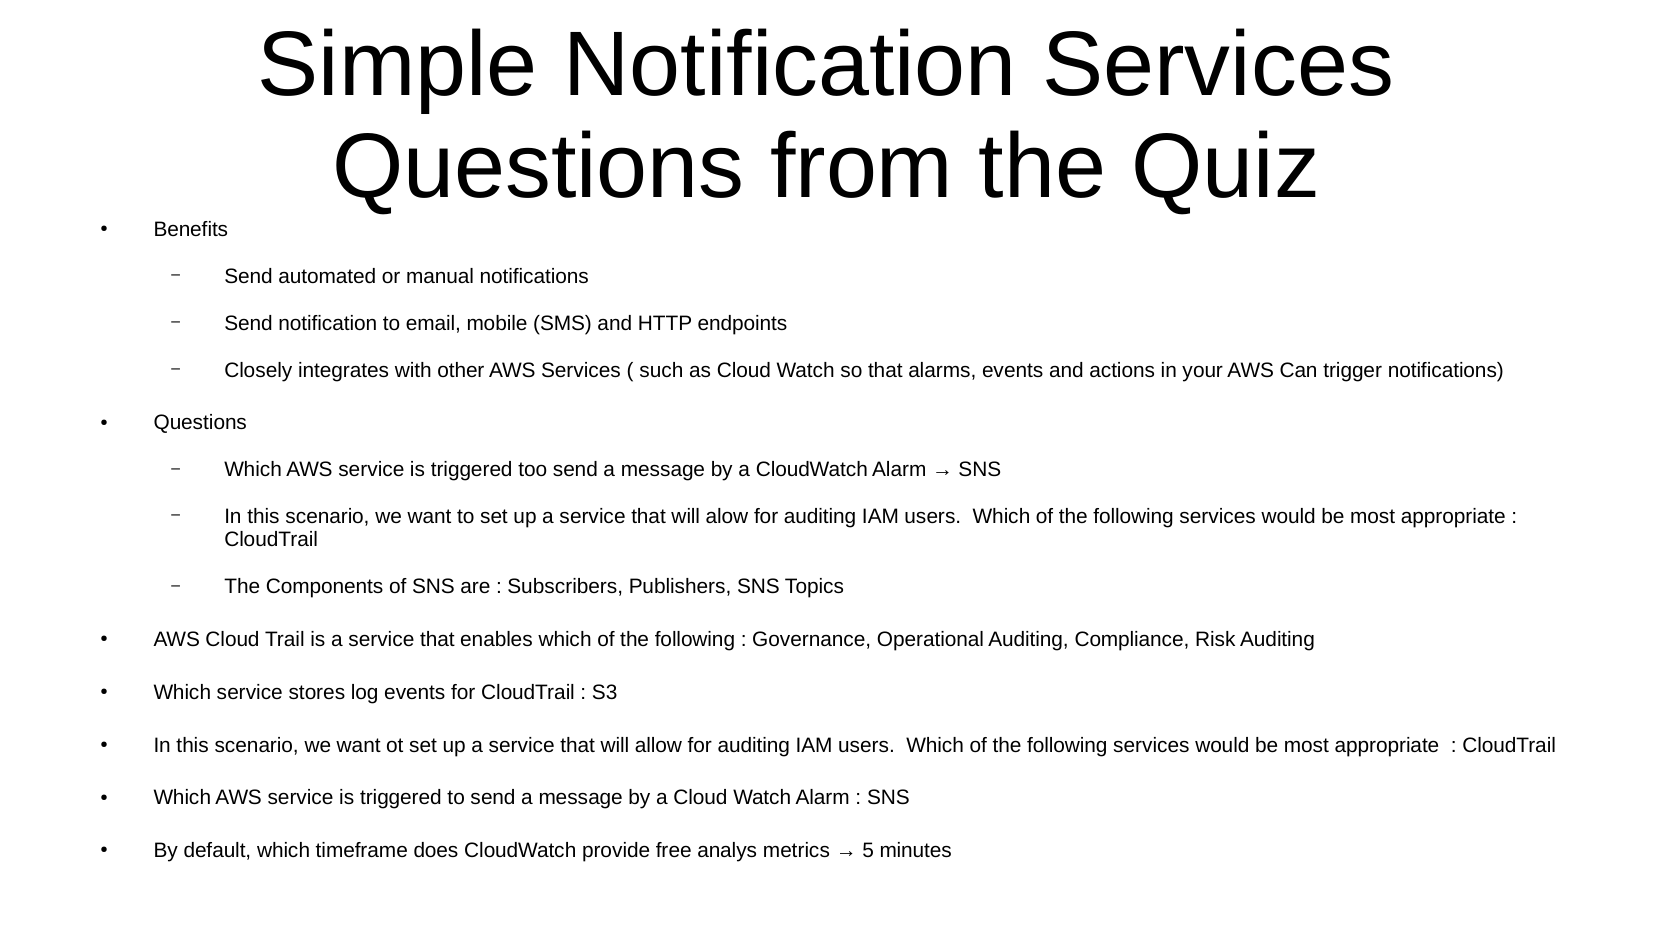

# Simple Notification Services Questions from the Quiz
Benefits
Send automated or manual notifications
Send notification to email, mobile (SMS) and HTTP endpoints
Closely integrates with other AWS Services ( such as Cloud Watch so that alarms, events and actions in your AWS Can trigger notifications)
Questions
Which AWS service is triggered too send a message by a CloudWatch Alarm → SNS
In this scenario, we want to set up a service that will alow for auditing IAM users. Which of the following services would be most appropriate : CloudTrail
The Components of SNS are : Subscribers, Publishers, SNS Topics
AWS Cloud Trail is a service that enables which of the following : Governance, Operational Auditing, Compliance, Risk Auditing
Which service stores log events for CloudTrail : S3
In this scenario, we want ot set up a service that will allow for auditing IAM users. Which of the following services would be most appropriate : CloudTrail
Which AWS service is triggered to send a message by a Cloud Watch Alarm : SNS
By default, which timeframe does CloudWatch provide free analys metrics → 5 minutes